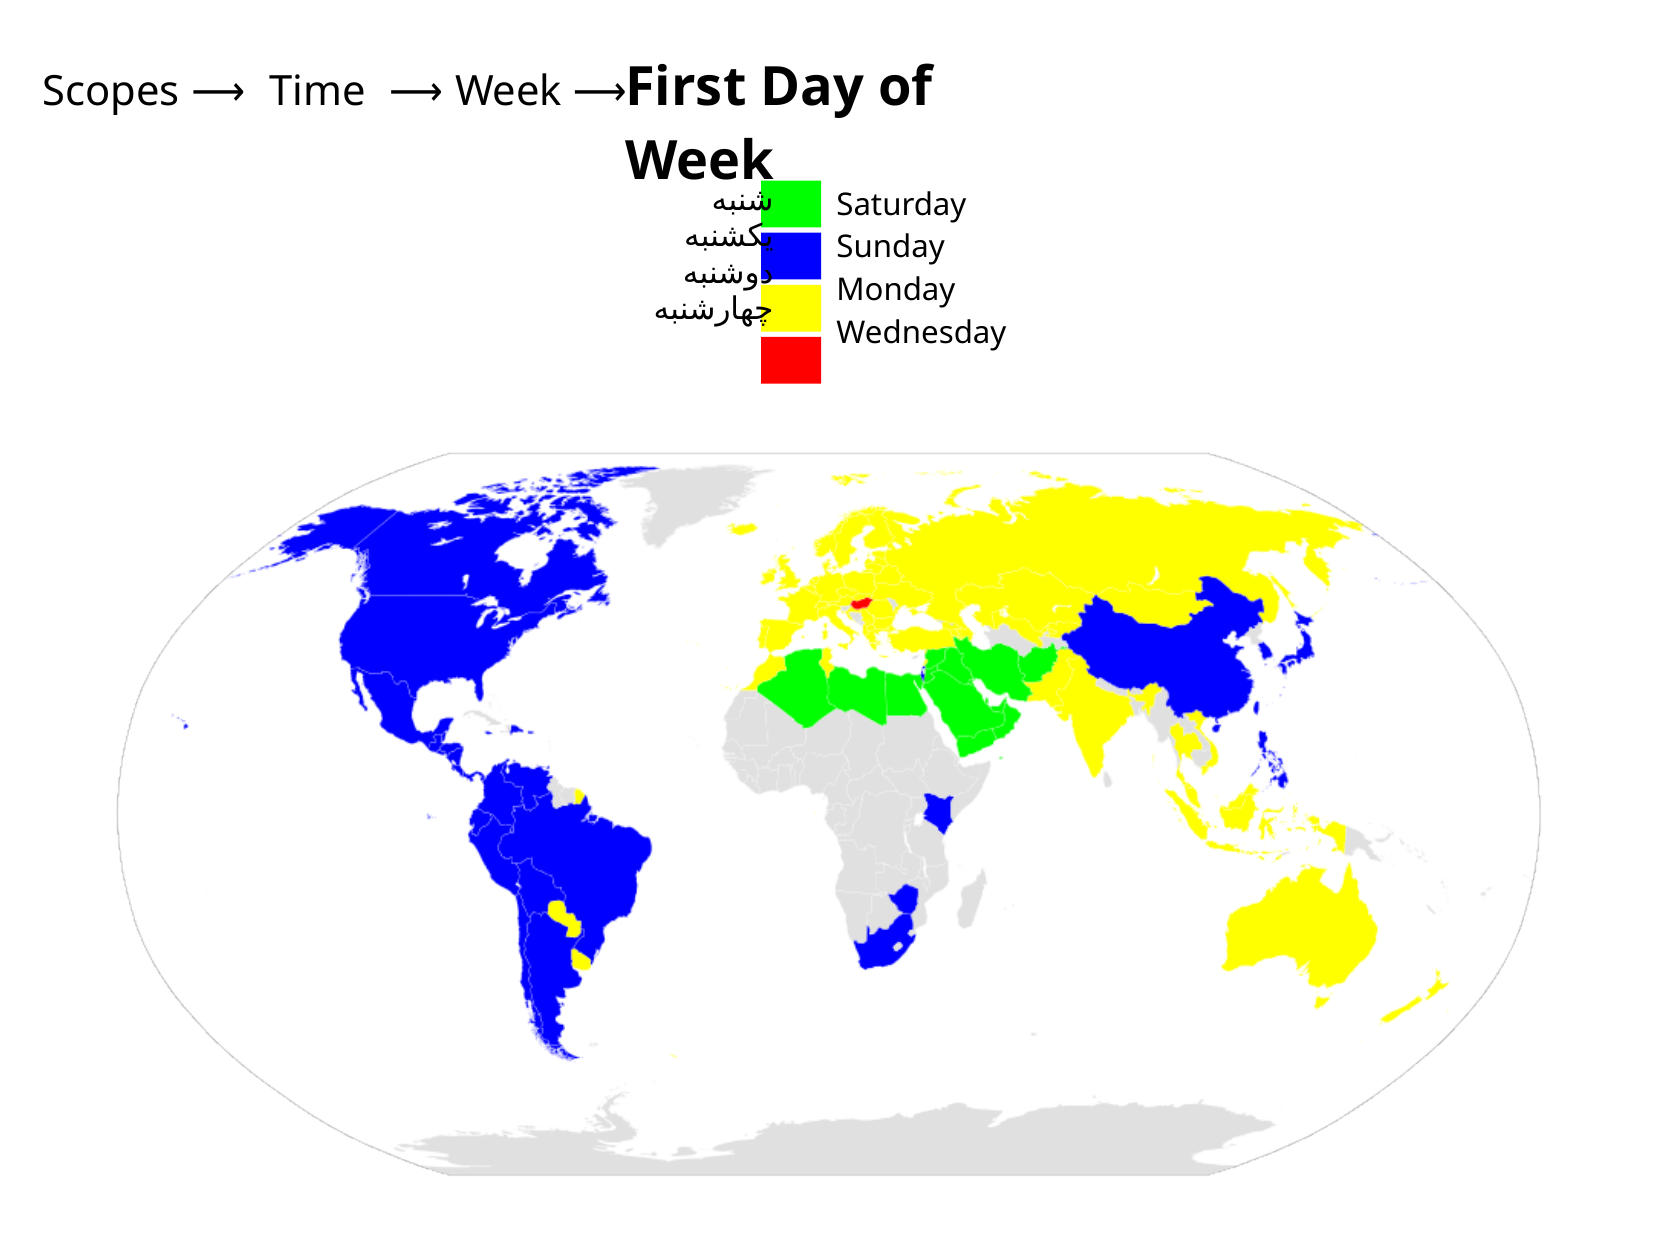

First Day of Week
Scopes ⟶ Time ⟶ Week ⟶
Saturday
Sunday
Monday
Wednesday
شنبه
یکشنبه
دوشنبه
چهارشنبه